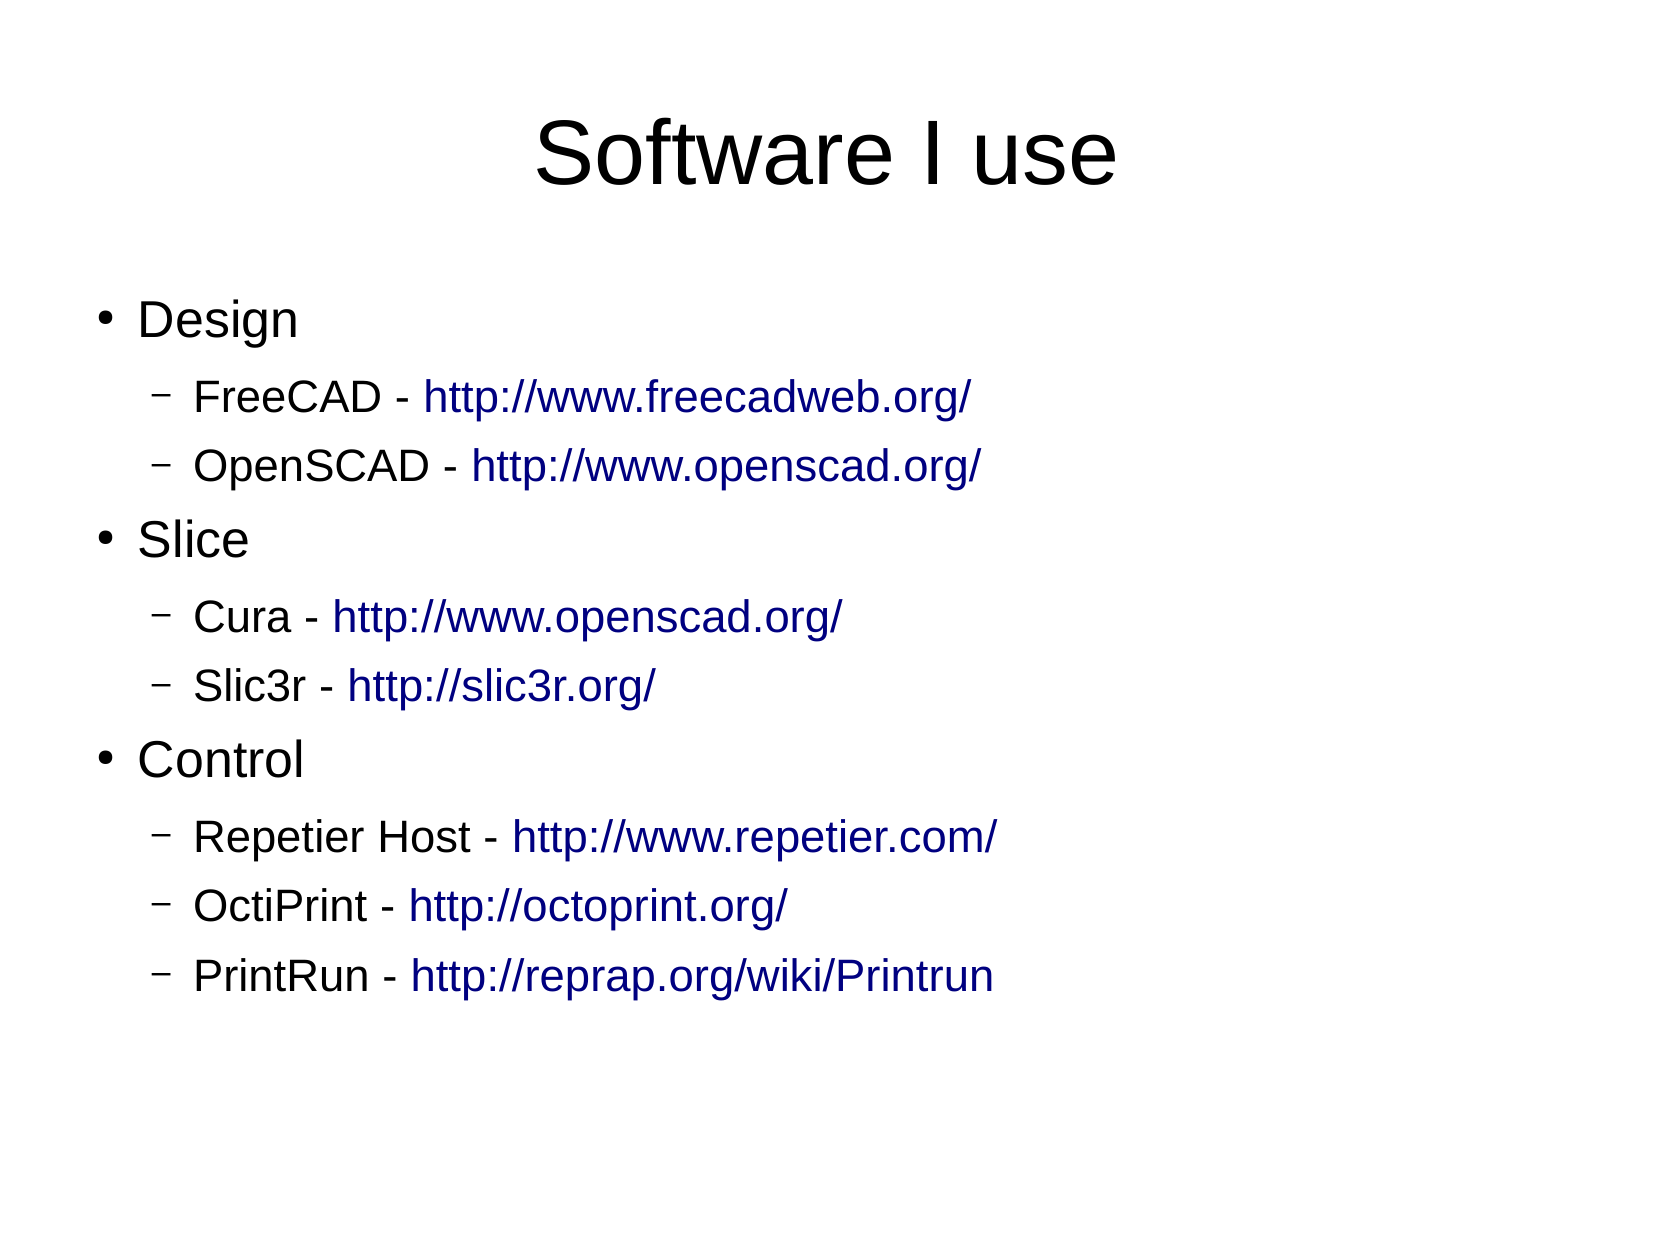

# Software I use
Design
FreeCAD - http://www.freecadweb.org/
OpenSCAD - http://www.openscad.org/
Slice
Cura - http://www.openscad.org/
Slic3r - http://slic3r.org/
Control
Repetier Host - http://www.repetier.com/
OctiPrint - http://octoprint.org/
PrintRun - http://reprap.org/wiki/Printrun